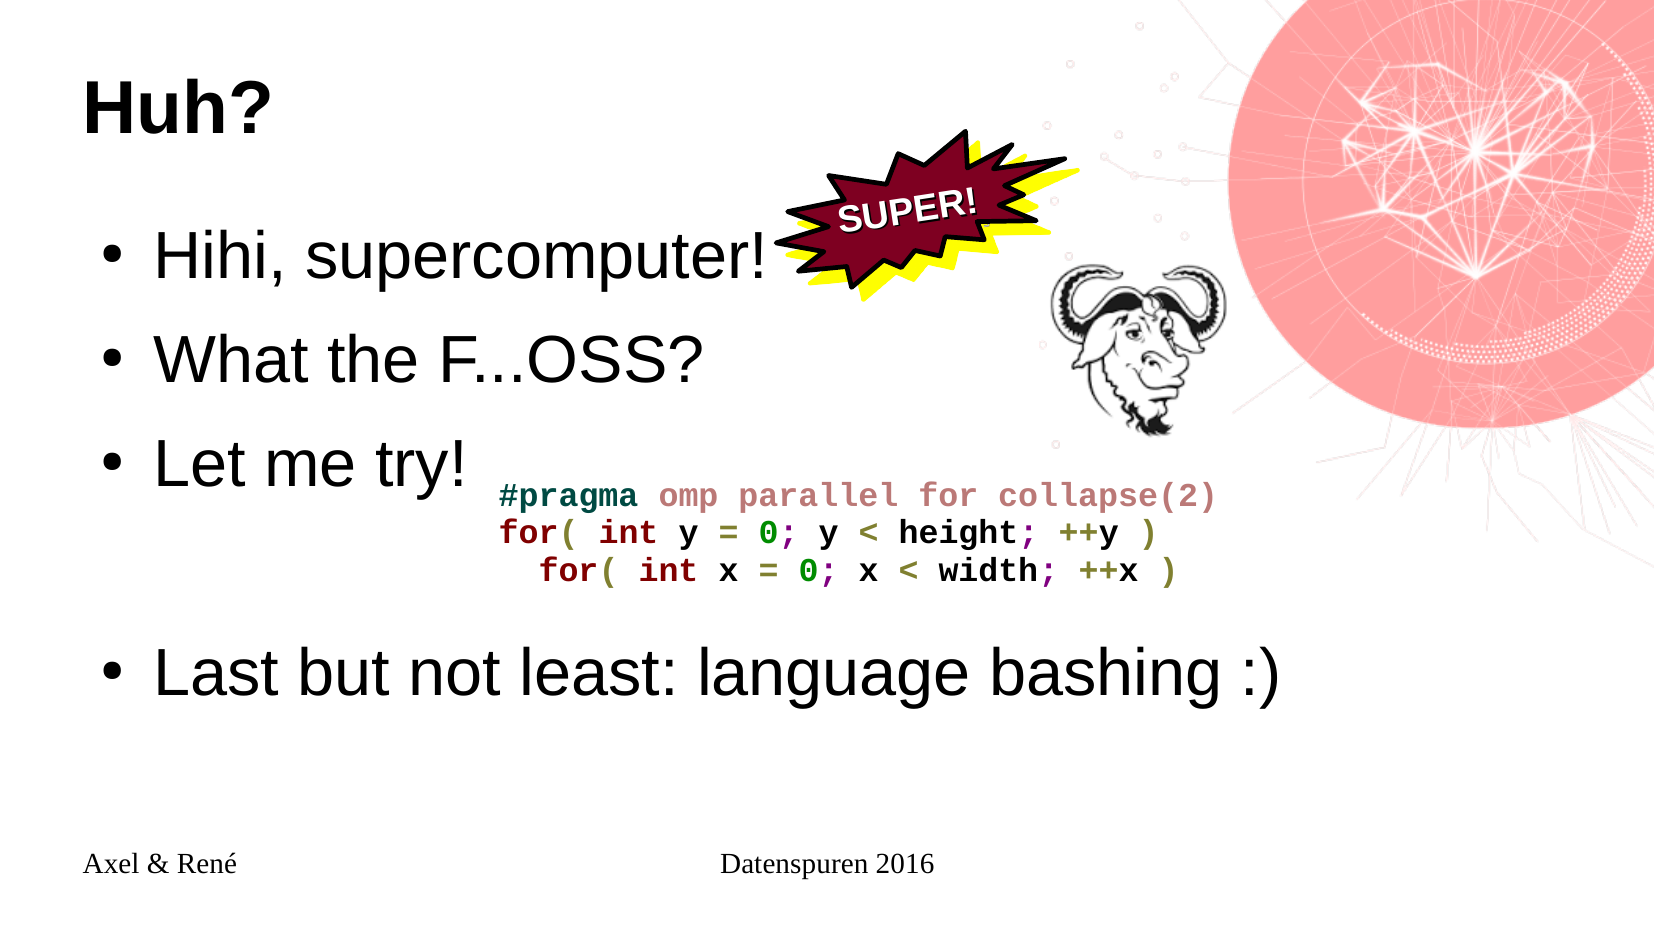

# Huh?
SUPER!
Hihi, supercomputer!
What the F...OSS?
Let me try!
Last but not least: language bashing :)
#pragma omp parallel for collapse(2)
for( int y = 0; y < height; ++y )
 for( int x = 0; x < width; ++x )